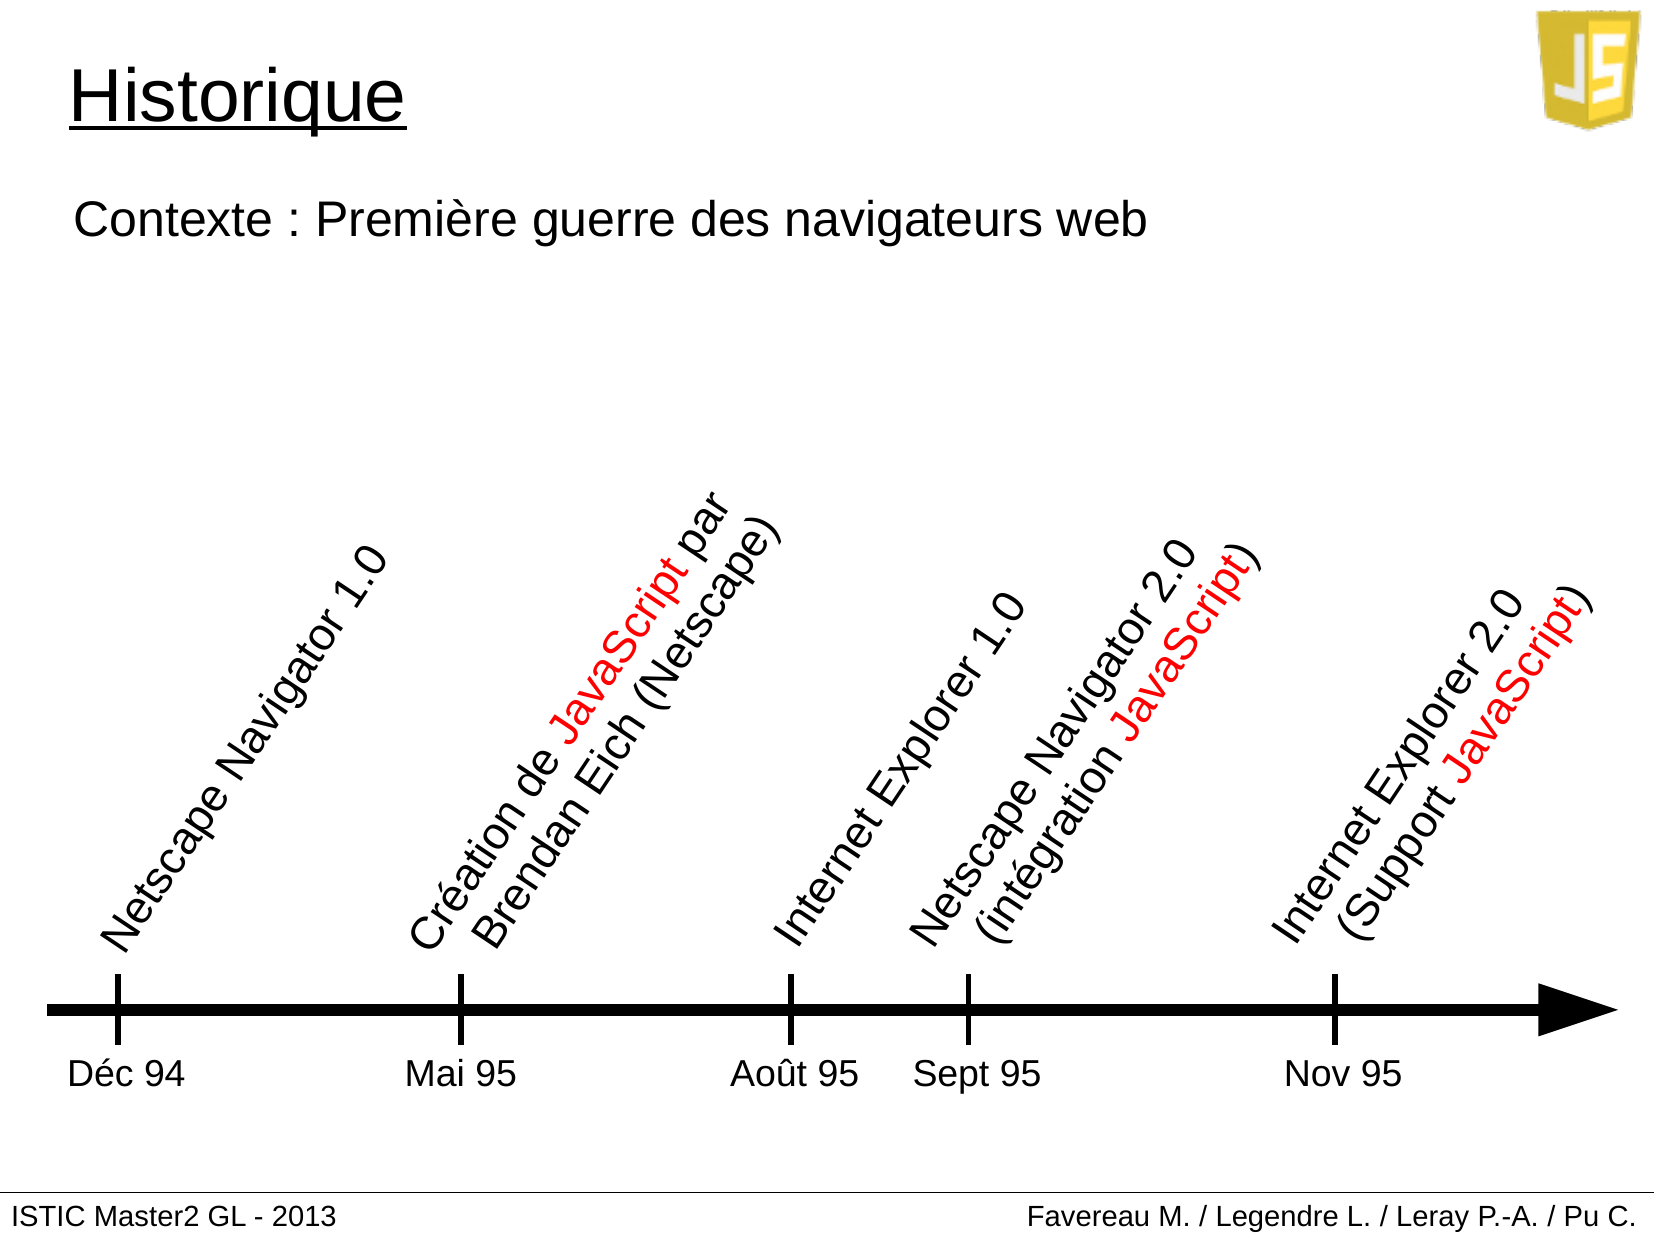

# Historique
Contexte : Première guerre des navigateurs web
Création de JavaScript par
 Brendan Eich (Netscape)
Internet Explorer 2.0
 (Support JavaScript)
Netscape Navigator 2.0
 (intégration JavaScript)
Netscape Navigator 1.0
Internet Explorer 1.0
Déc 94
Mai 95
Août 95
Sept 95
Nov 95
ISTIC Master2 GL - 2013
Favereau M. / Legendre L. / Leray P.-A. / Pu C.